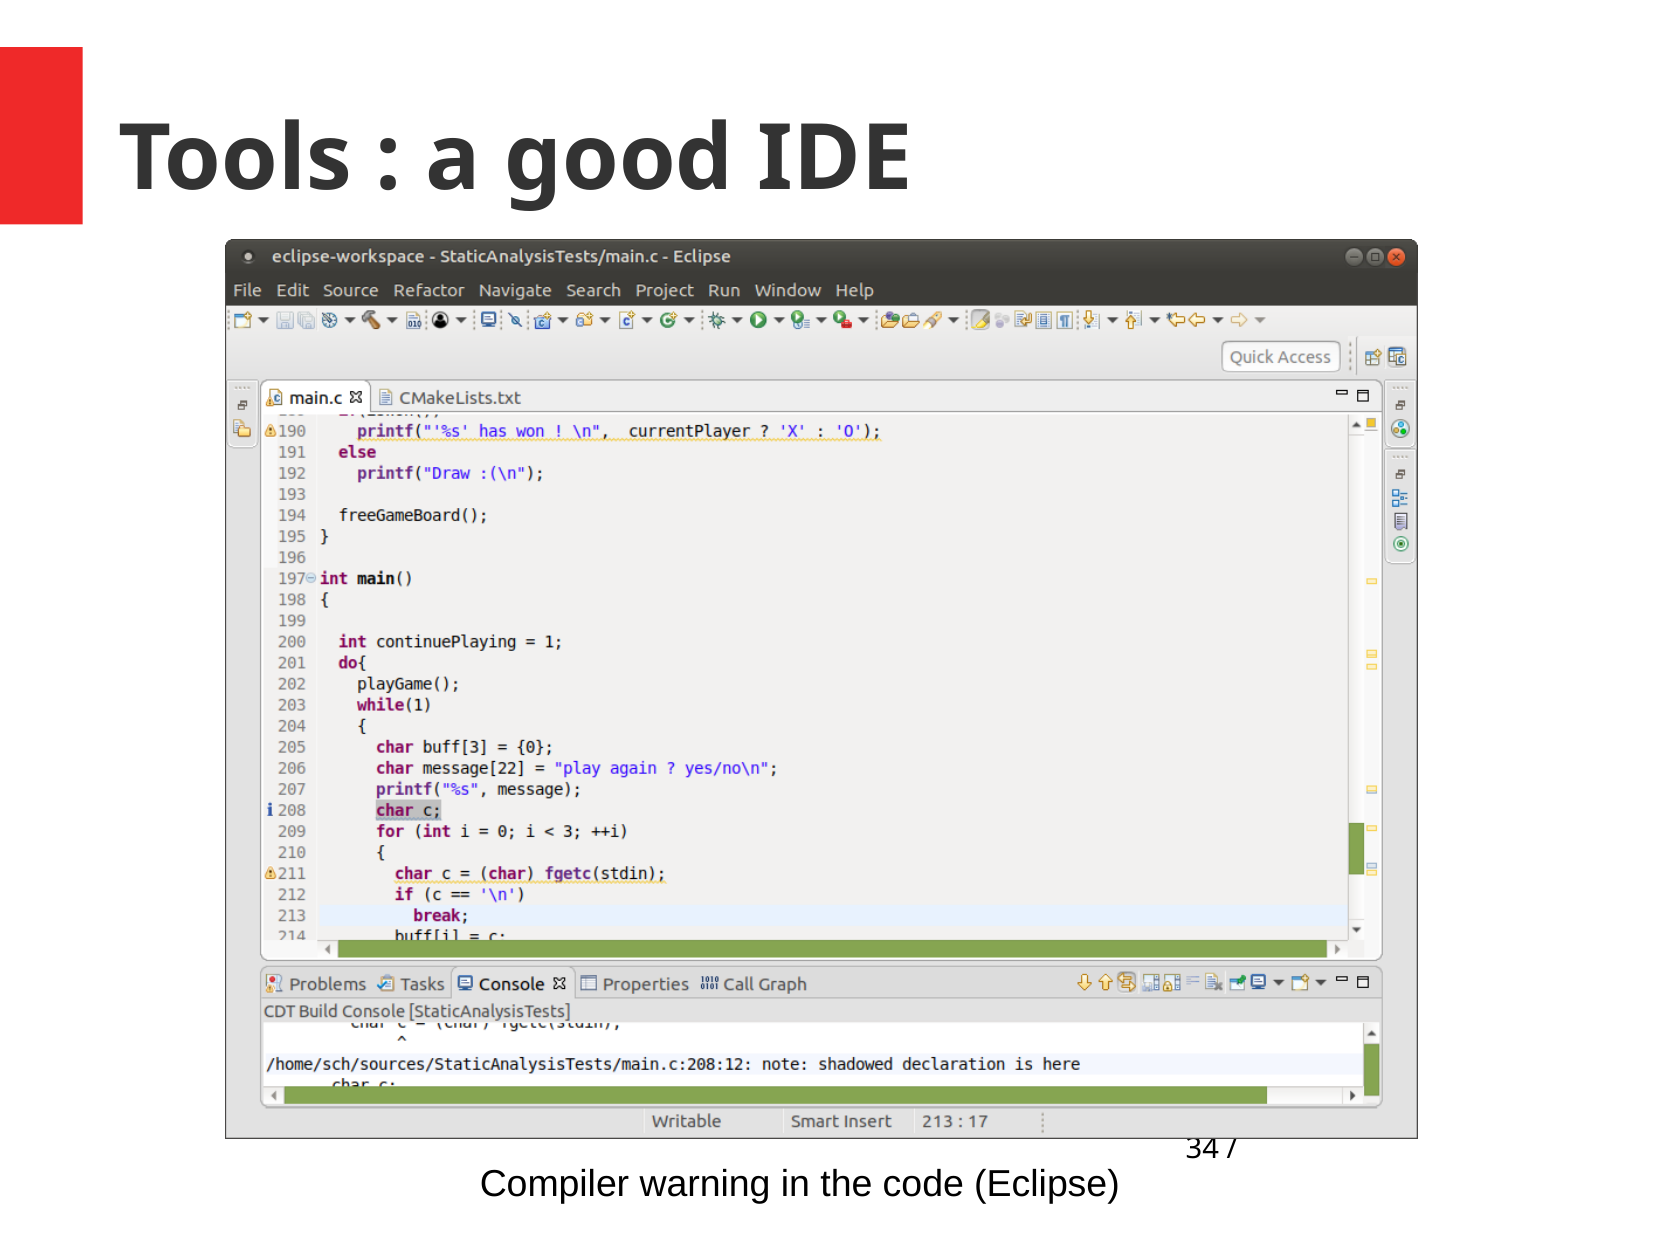

# Tools : a good IDE
Compiler warning in the code (Eclipse)